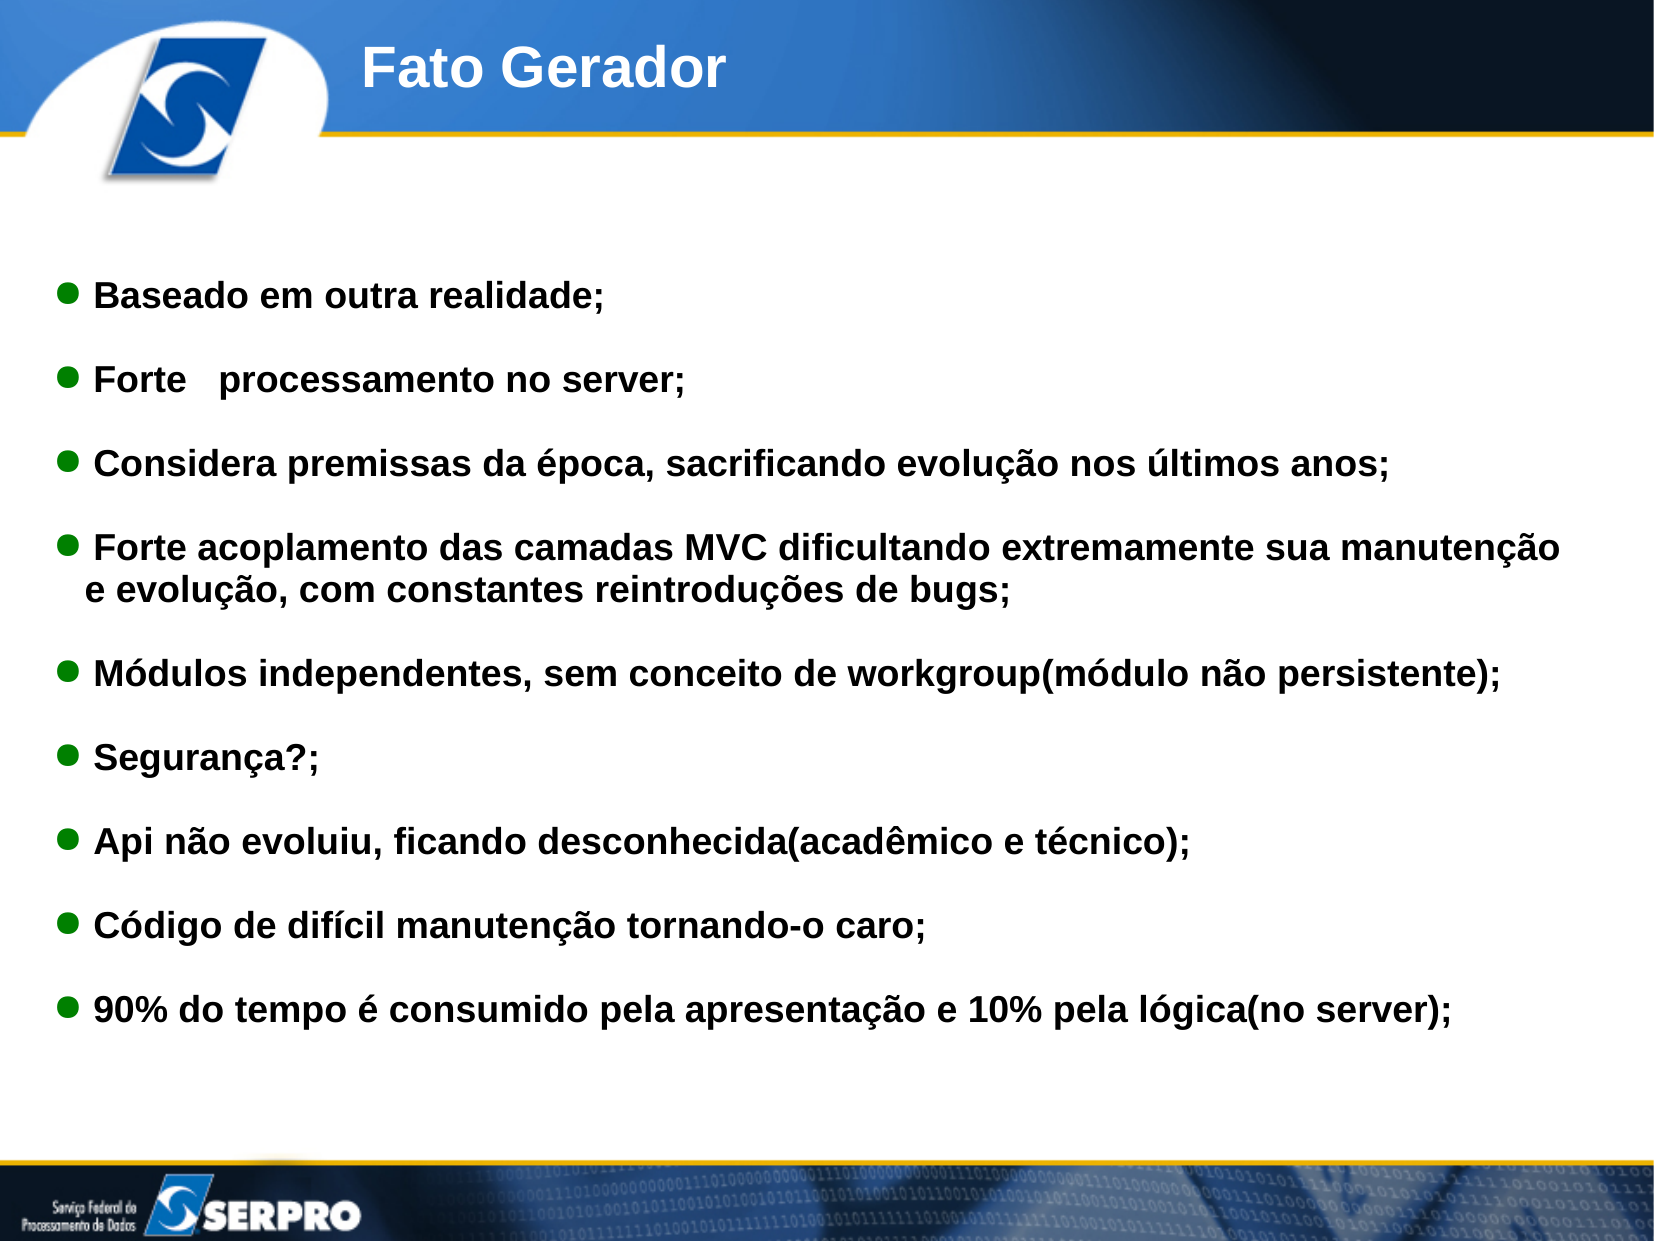

# Fato Gerador
 Baseado em outra realidade;
 Forte processamento no server;
 Considera premissas da época, sacrificando evolução nos últimos anos;
 Forte acoplamento das camadas MVC dificultando extremamente sua manutenção
 e evolução, com constantes reintroduções de bugs;
 Módulos independentes, sem conceito de workgroup(módulo não persistente);
 Segurança?;
 Api não evoluiu, ficando desconhecida(acadêmico e técnico);
 Código de difícil manutenção tornando-o caro;
 90% do tempo é consumido pela apresentação e 10% pela lógica(no server);
O Expresso como suíte de comunicação do governo está amplamente difundido no Brasil, gerando incomparável economia interna considerando principalmente áreas de governo abrangendo desde órgãos municipais, estaduais e federais.
O fato gerador desta proposta são os problemas encontrados em relação a evolução da suíte Expresso em função da base tecnológica em que fora concebida, a realidade atual e a necessidade estratégica de investimentos necessários ao seu fortalecimento e garantia de continuidade.
O objetivo aqui é elencar quais os itens necessariamente devem ser avaliados em uma determinada ferramenta de groupware para que possamos evoluir a atual suíte expresso.